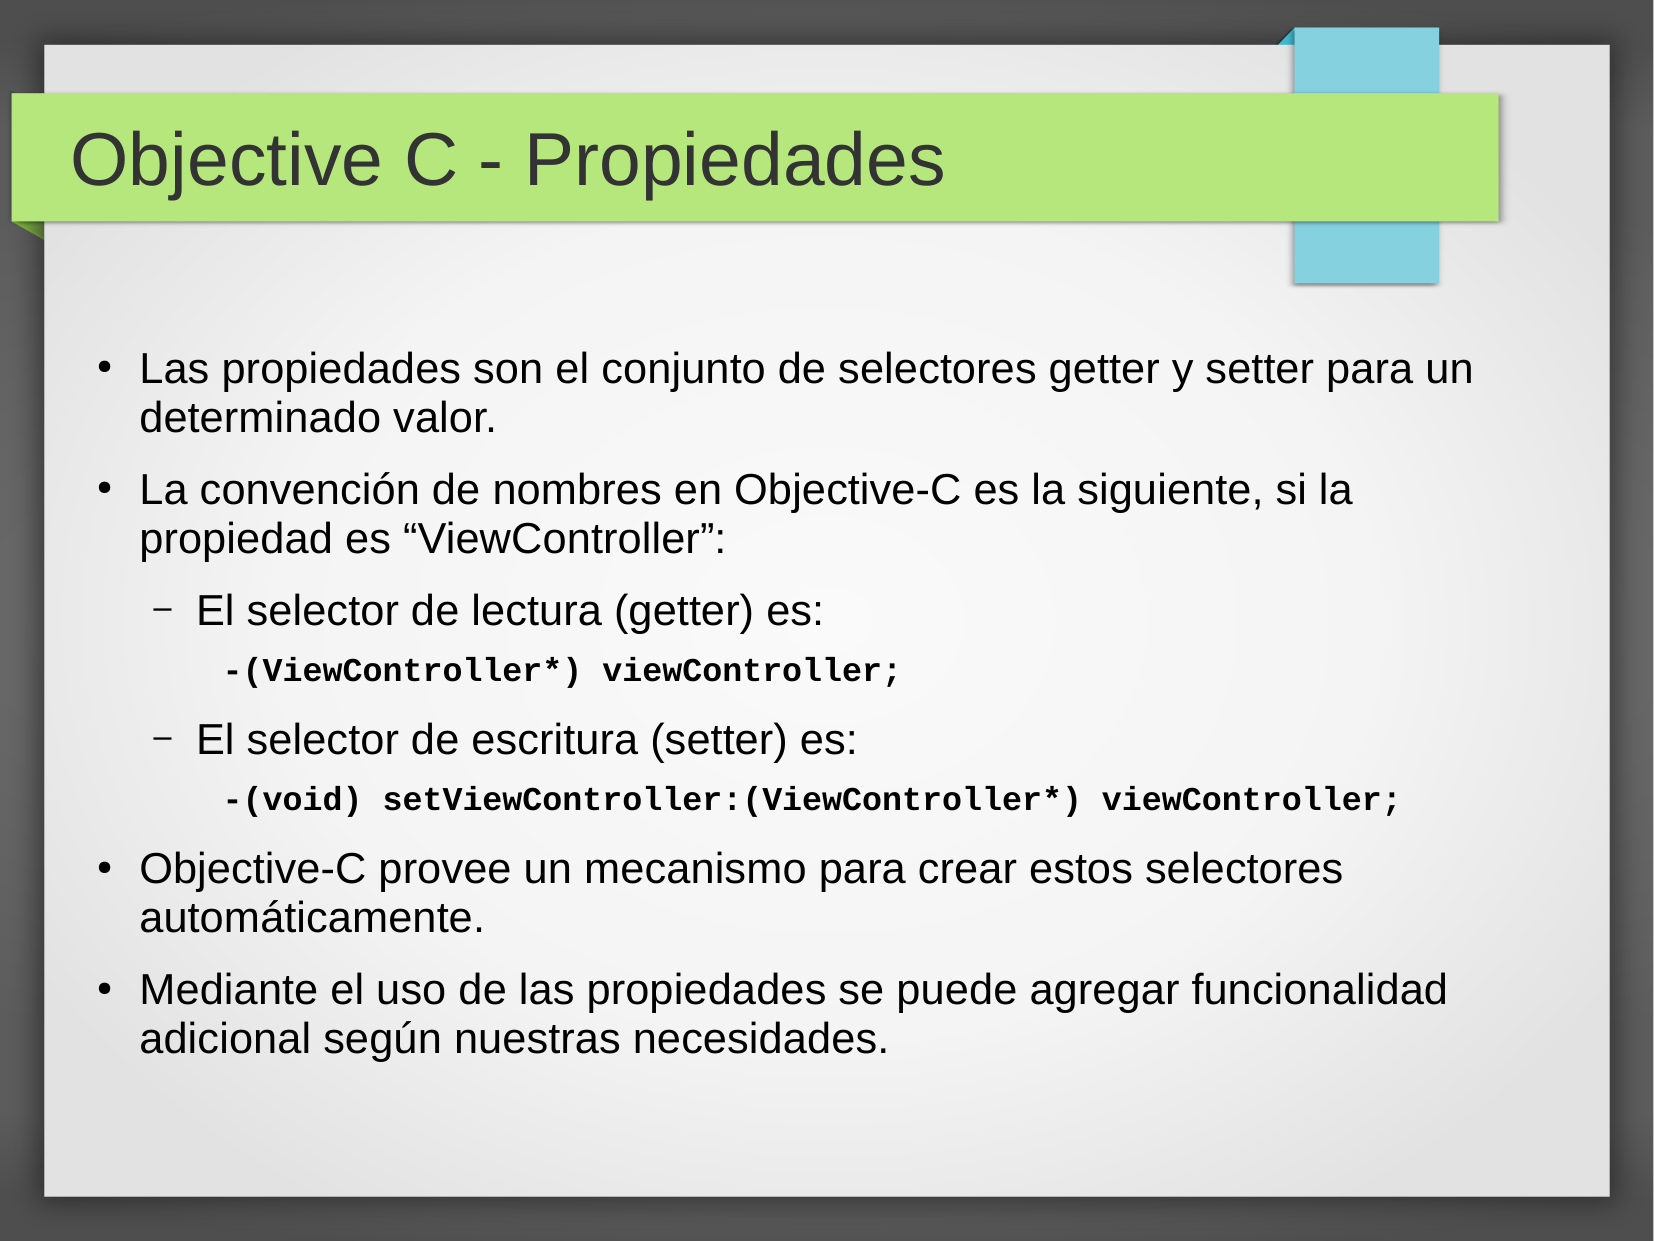

# Objective C - Propiedades
Las propiedades son el conjunto de selectores getter y setter para un determinado valor.
La convención de nombres en Objective-C es la siguiente, si la propiedad es “ViewController”:
El selector de lectura (getter) es:
 -(ViewController*) viewController;
El selector de escritura (setter) es:
 -(void) setViewController:(ViewController*) viewController;
Objective-C provee un mecanismo para crear estos selectores automáticamente.
Mediante el uso de las propiedades se puede agregar funcionalidad adicional según nuestras necesidades.